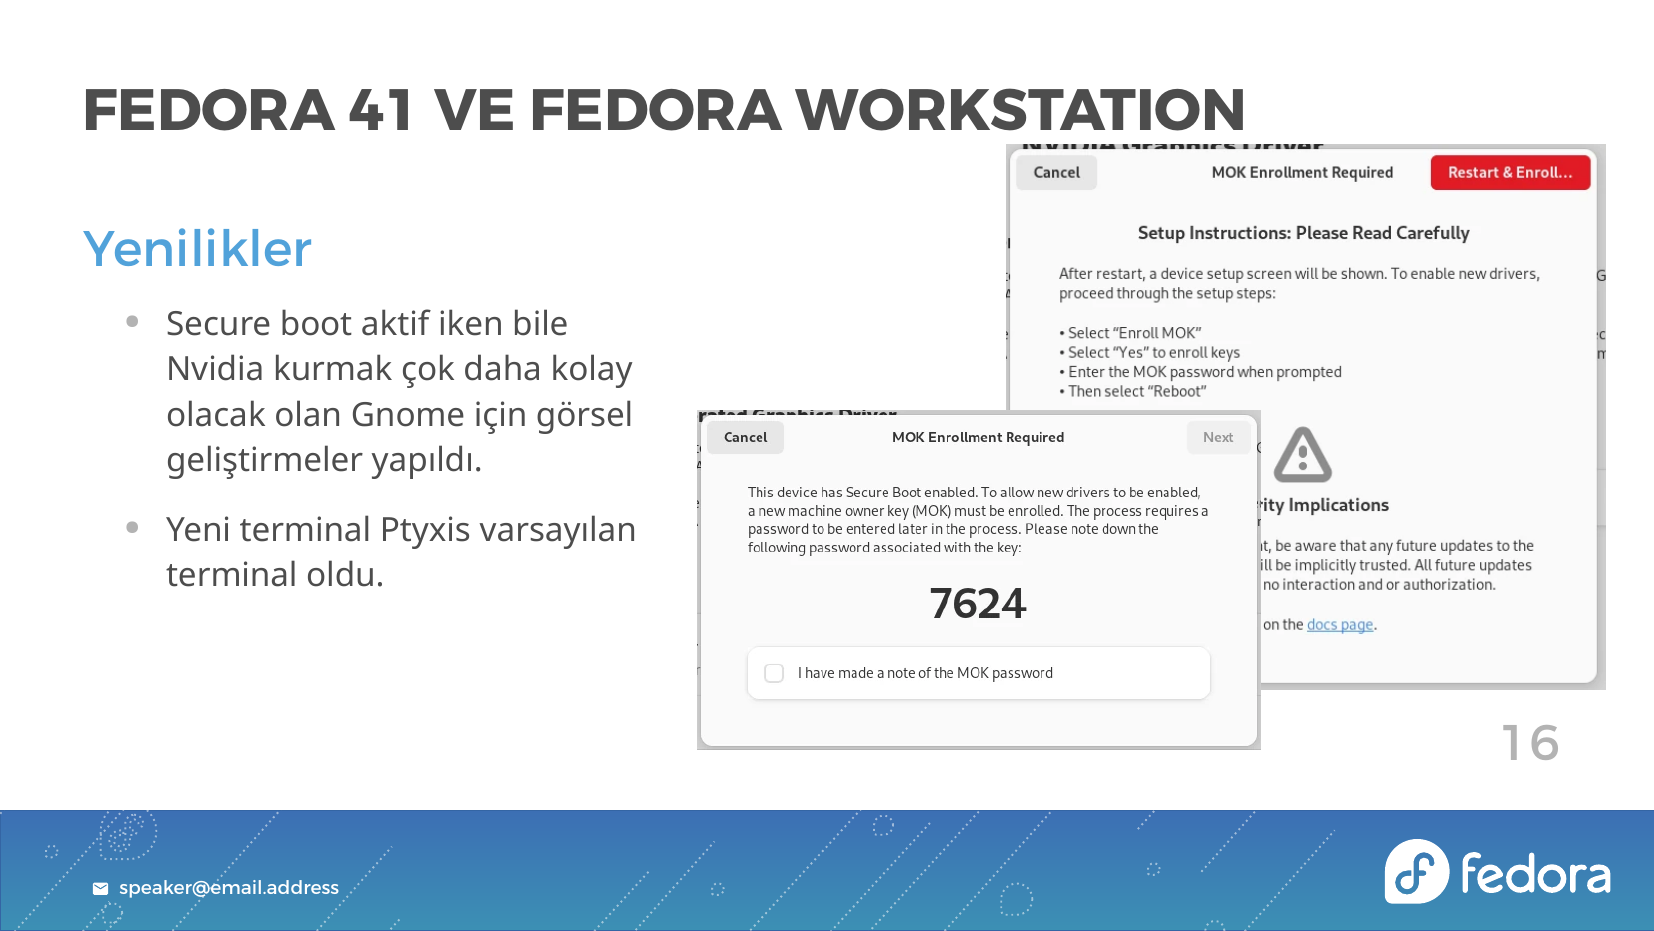

# Fedora 41 ve fedora WORKSTATION
Yenilikler
Secure boot aktif iken bile Nvidia kurmak çok daha kolay olacak olan Gnome için görsel geliştirmeler yapıldı.
Yeni terminal Ptyxis varsayılan terminal oldu.
16